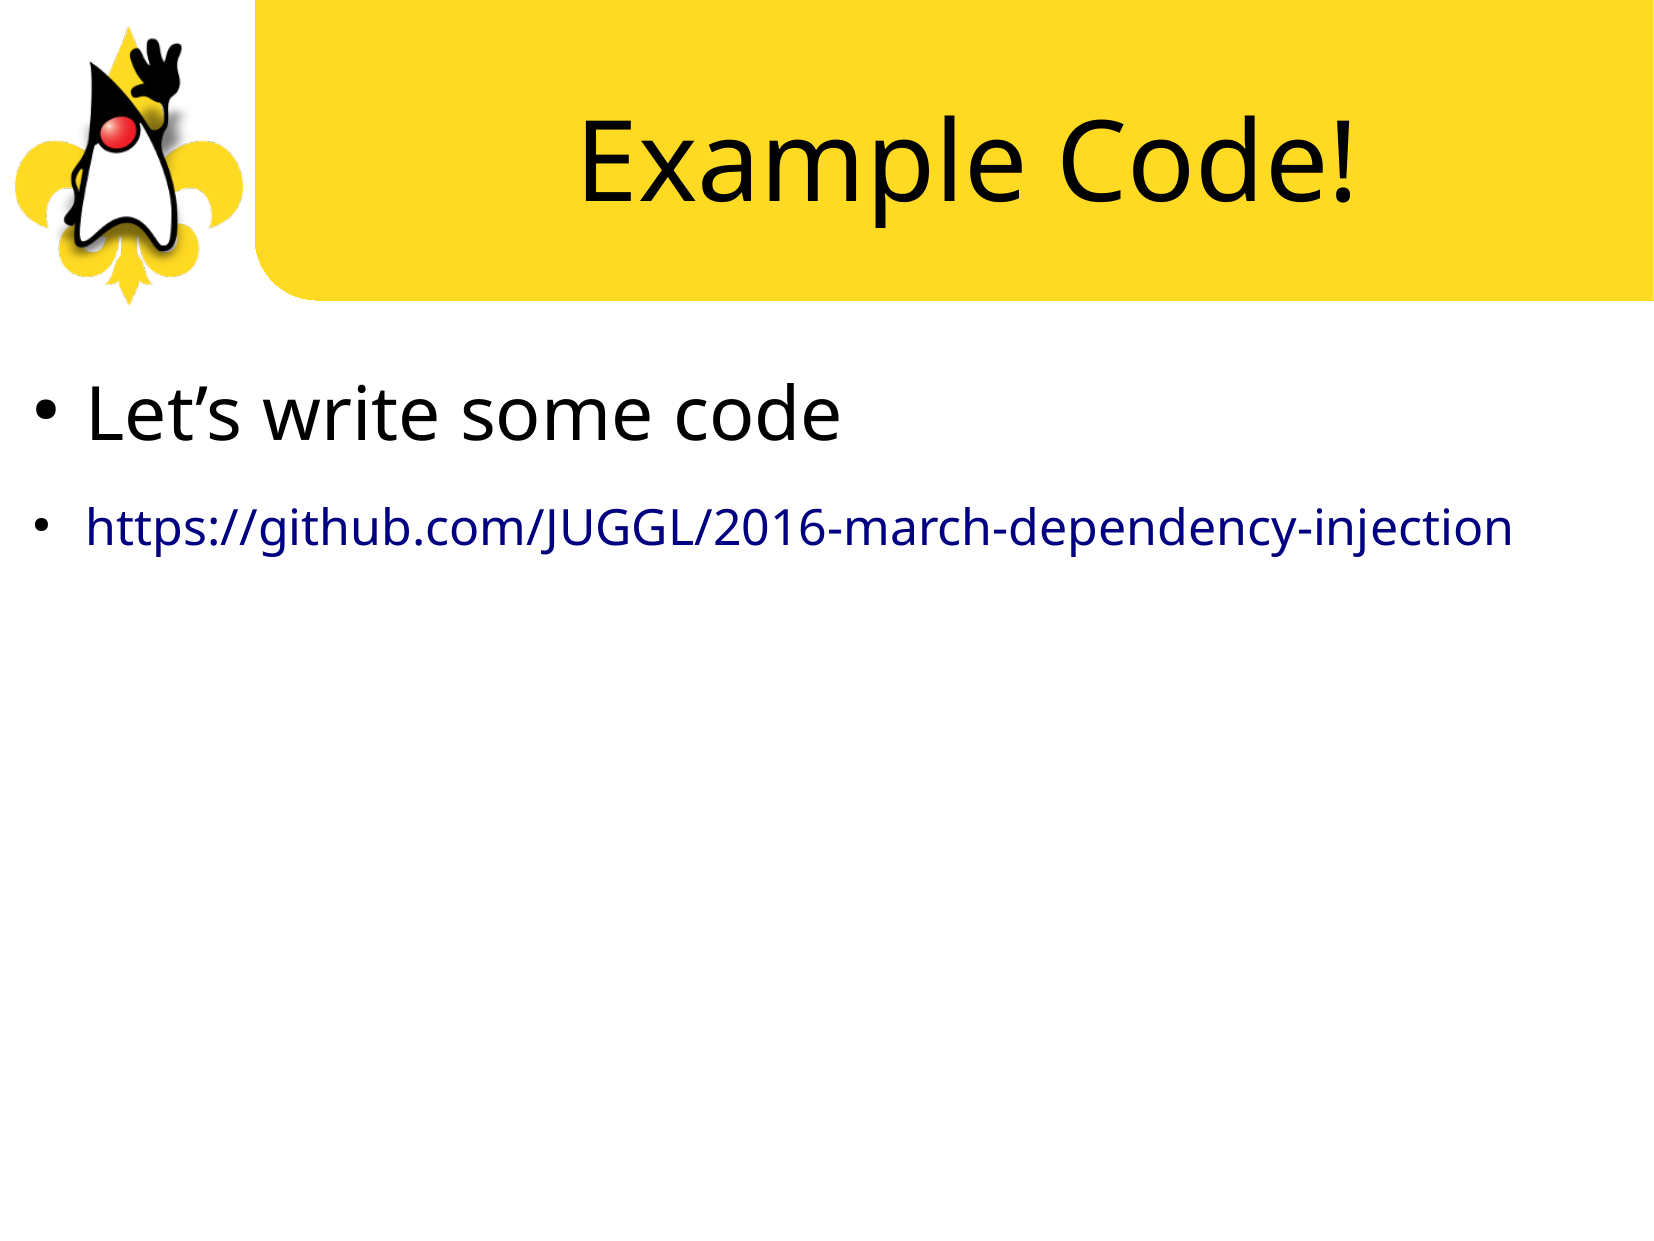

# Example Code!
Let’s write some code
https://github.com/JUGGL/2016-march-dependency-injection